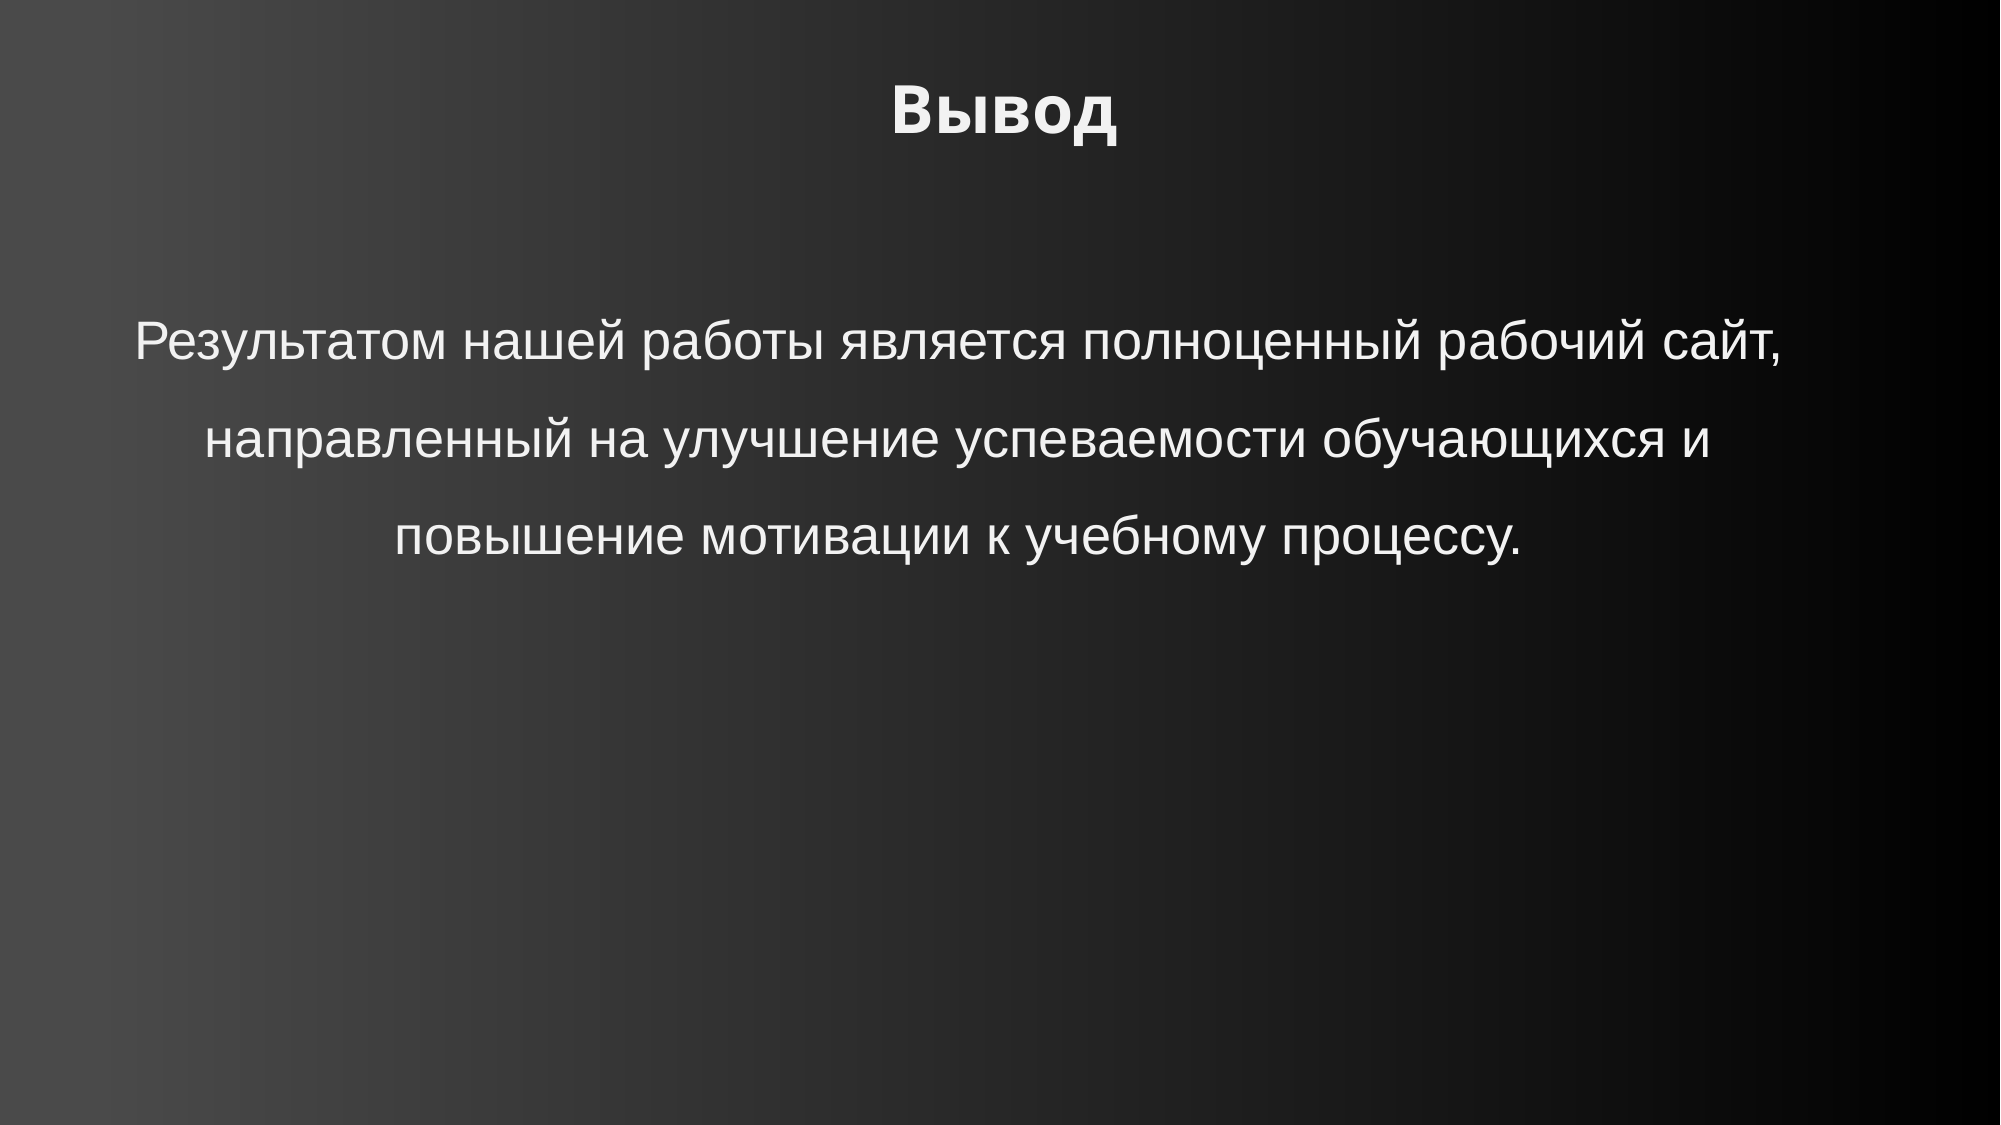

Вывод
Результатом нашей работы является полноценный рабочий сайт, направленный на улучшение успеваемости обучающихся и повышение мотивации к учебному процессу.